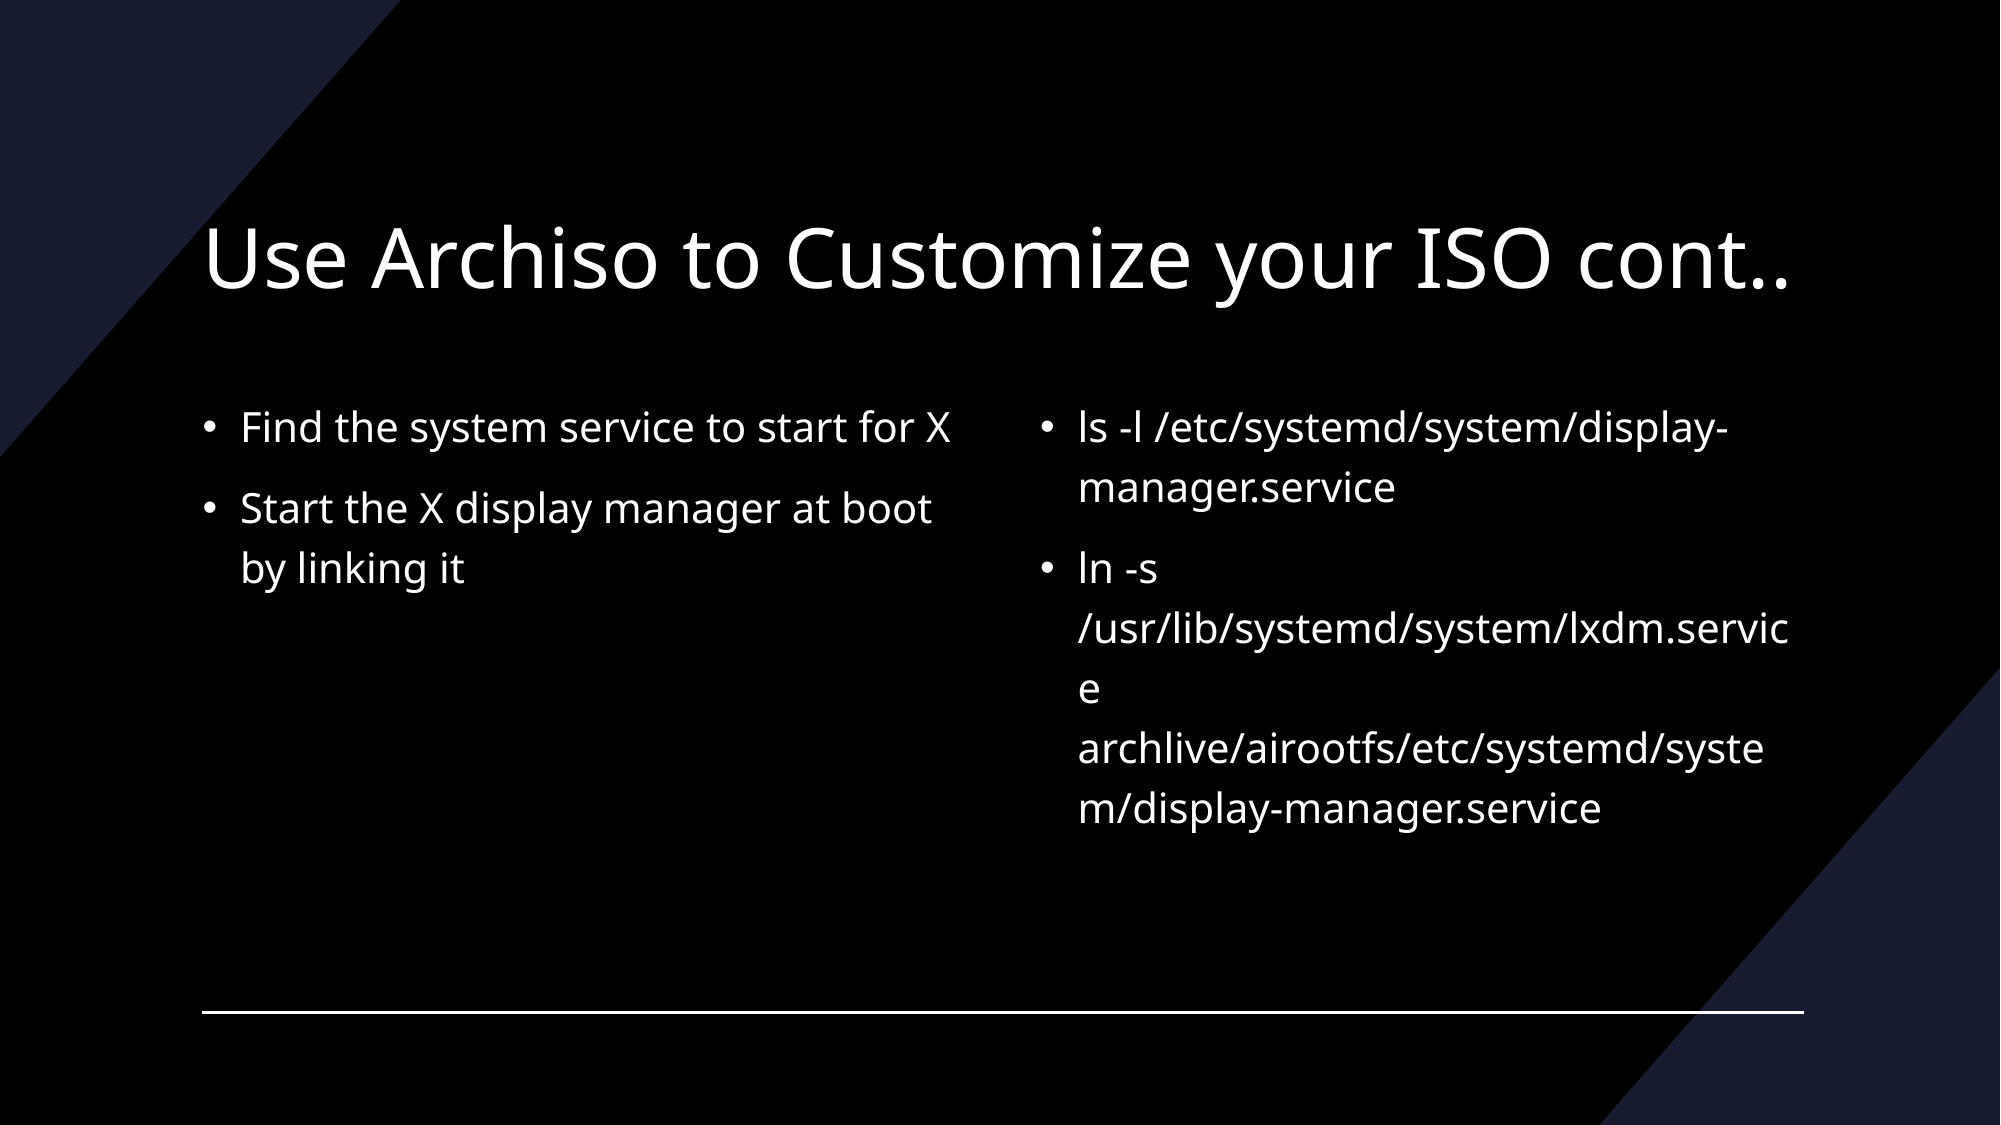

# Use Archiso to Customize your ISO cont..
Find the system service to start for X
Start the X display manager at boot by linking it
ls -l /etc/systemd/system/display-manager.service
ln -s /usr/lib/systemd/system/lxdm.service archlive/airootfs/etc/systemd/system/display-manager.service